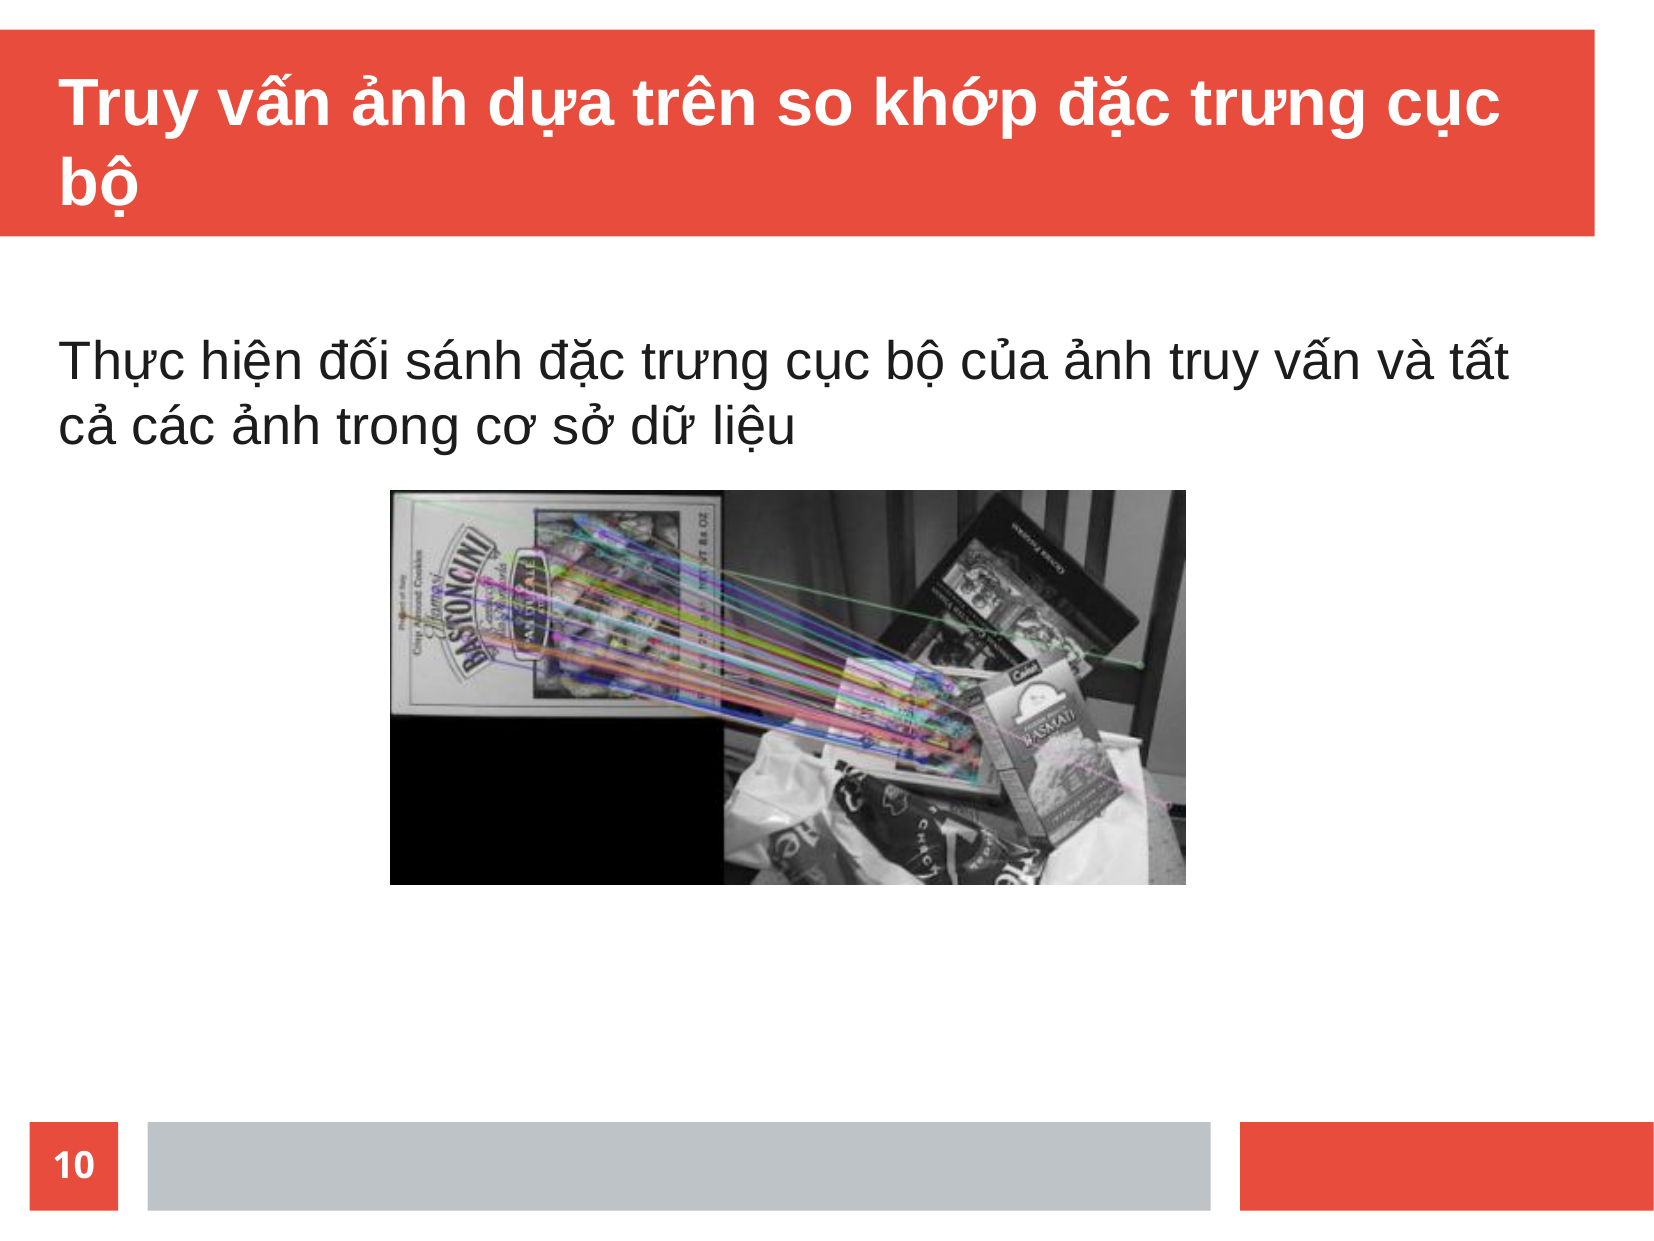

# Truy vấn ảnh dựa trên so khớp đặc trưng cục bộ
Thực hiện đối sánh đặc trưng cục bộ của ảnh truy vấn và tất cả các ảnh trong cơ sở dữ liệu